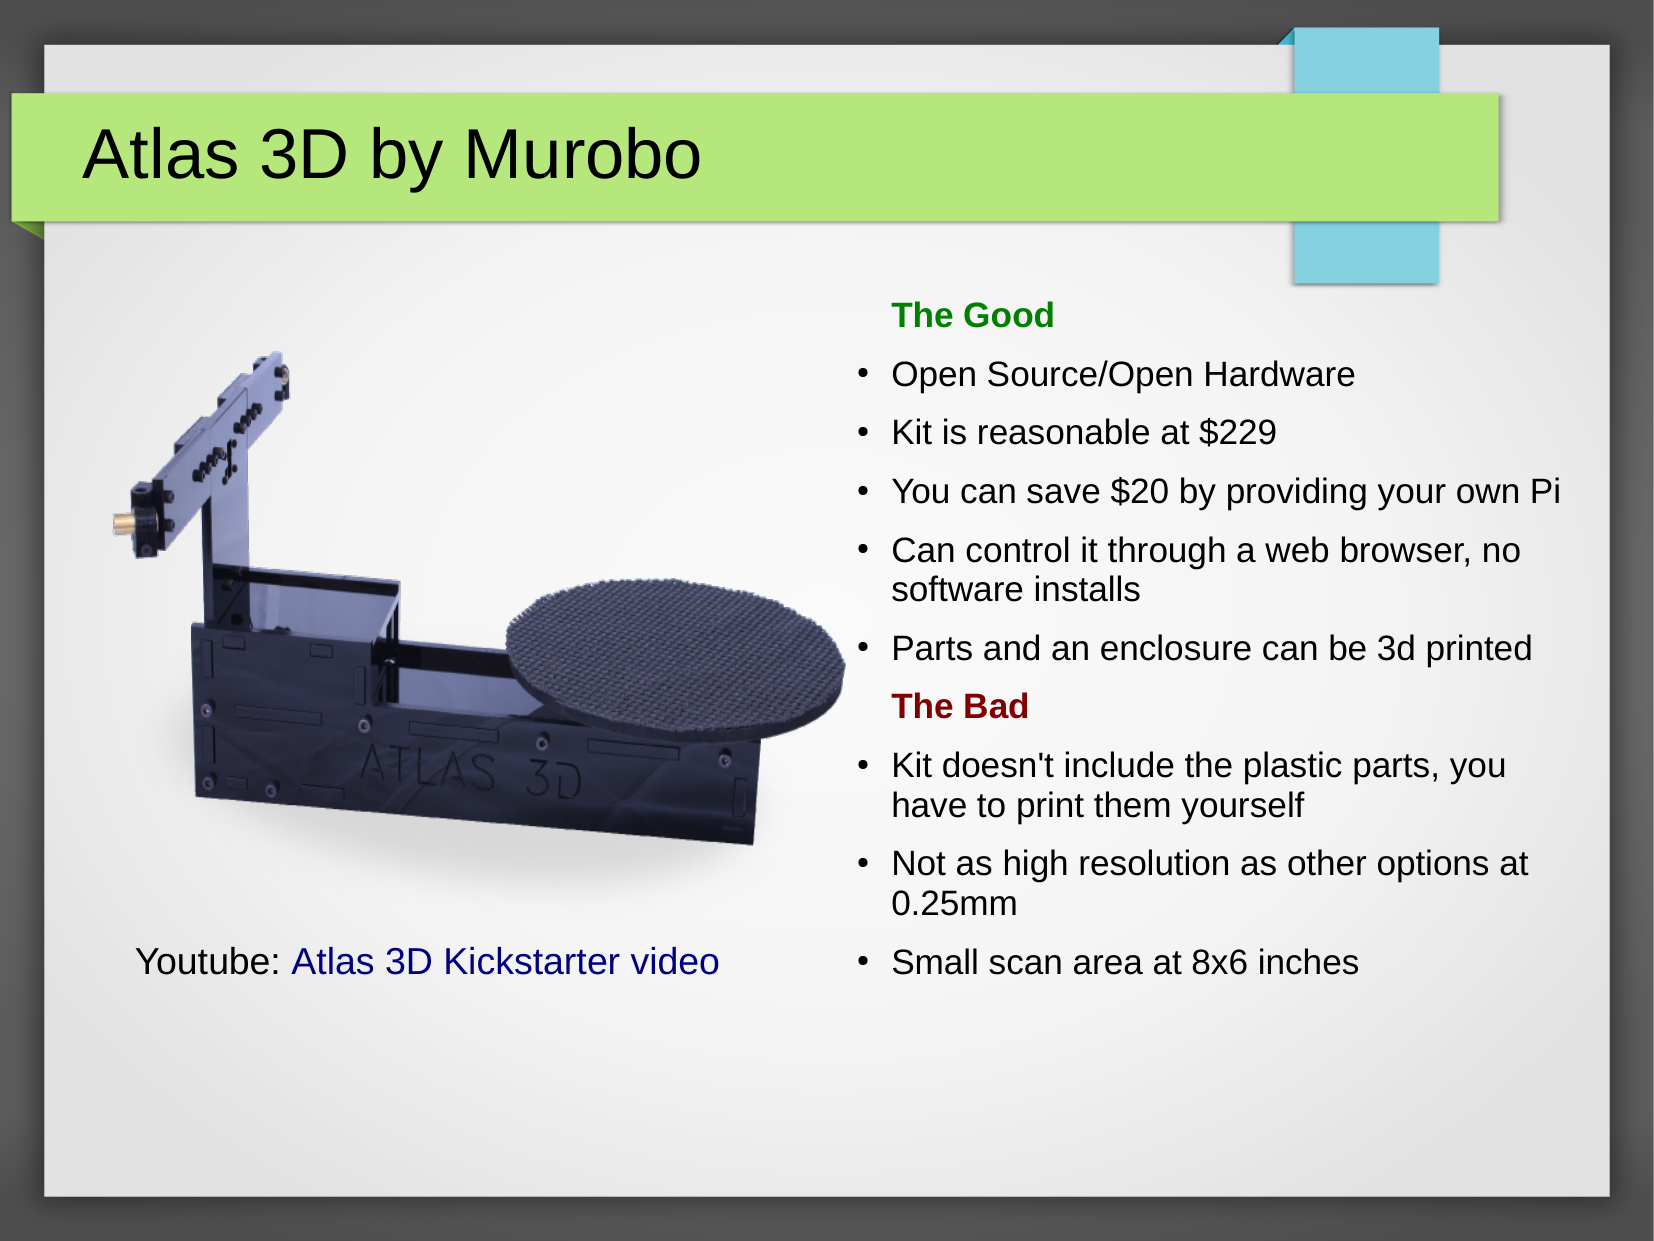

# Atlas 3D by Murobo
The Good
Open Source/Open Hardware
Kit is reasonable at $229
You can save $20 by providing your own Pi
Can control it through a web browser, no software installs
Parts and an enclosure can be 3d printed
The Bad
Kit doesn't include the plastic parts, you have to print them yourself
Not as high resolution as other options at 0.25mm
Small scan area at 8x6 inches
Youtube: Atlas 3D Kickstarter video